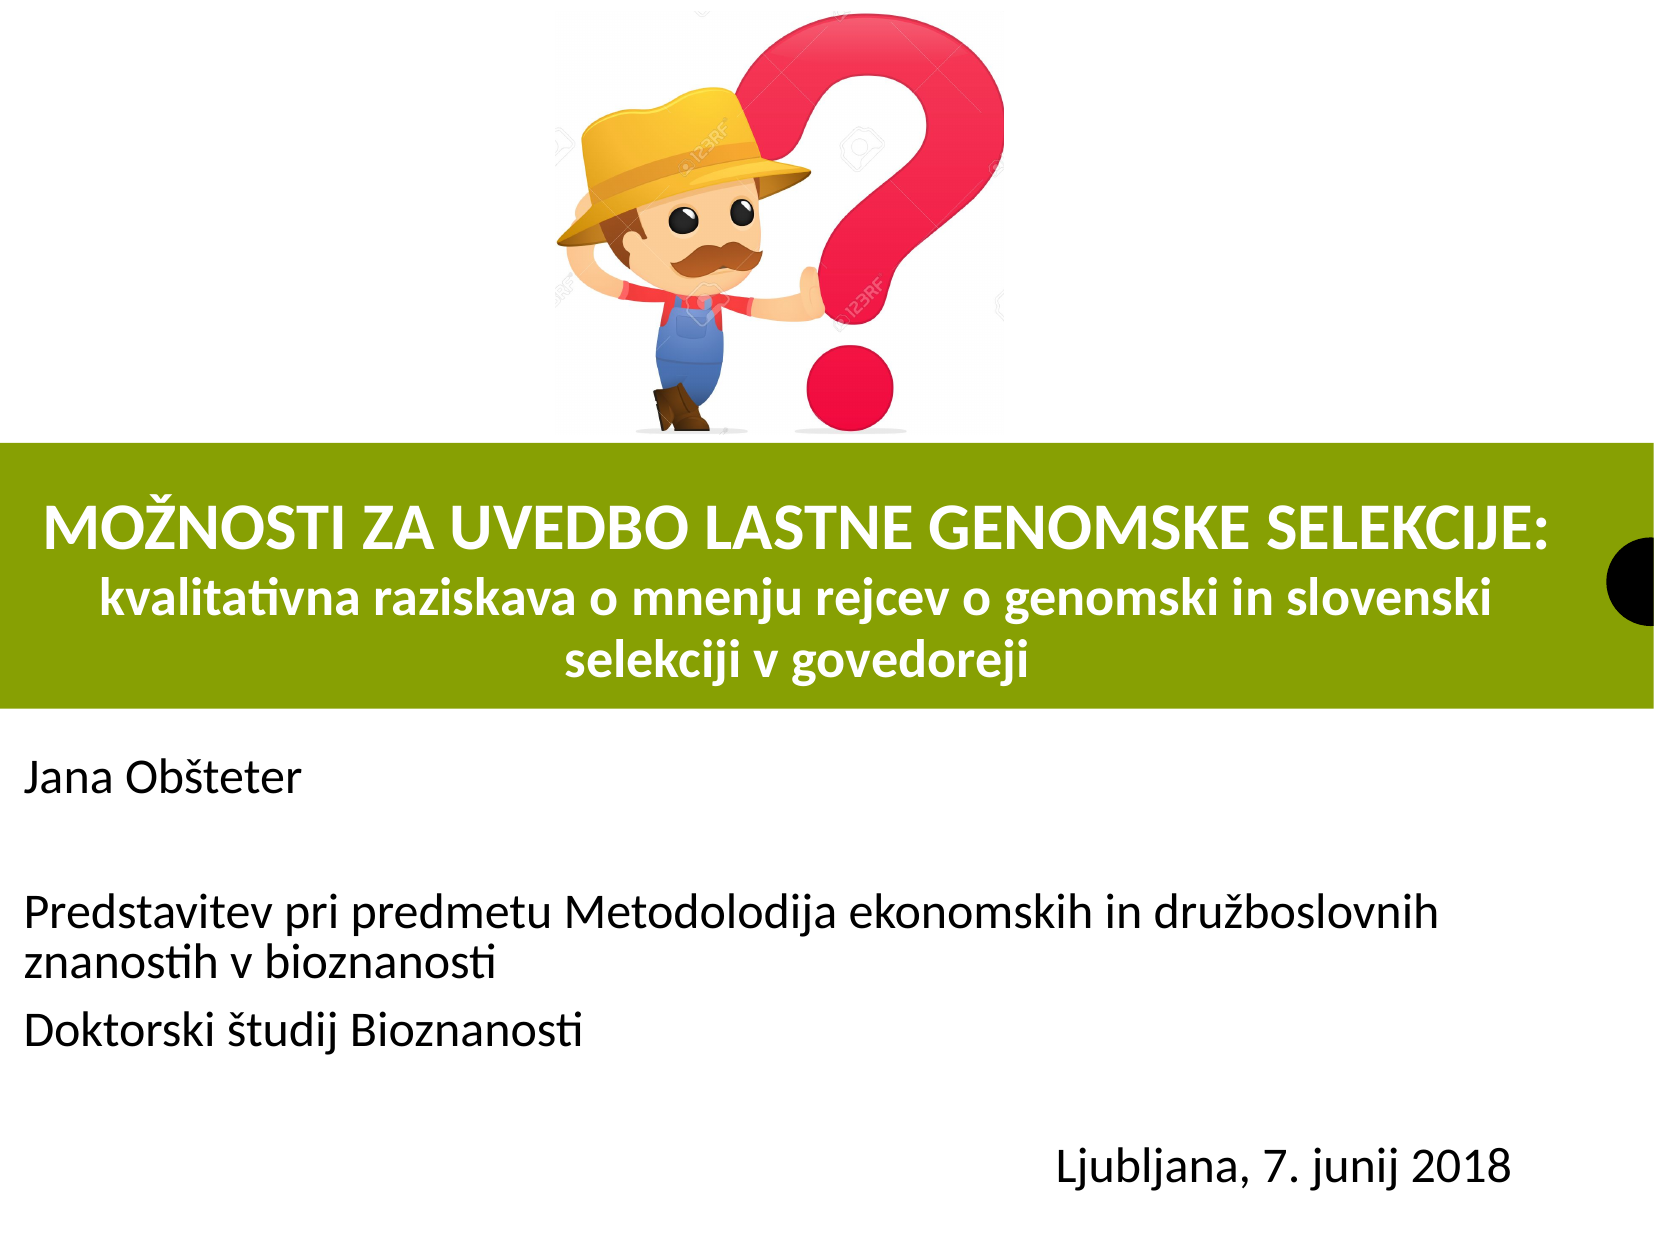

# MOŽNOSTI ZA UVEDBO LASTNE GENOMSKE SELEKCIJE: kvalitativna raziskava o mnenju rejcev o genomski in slovenski selekciji v govedoreji
Jana Obšteter
Predstavitev pri predmetu Metodolodija ekonomskih in družboslovnih znanostih v bioznanosti
Doktorski študij Bioznanosti
Ljubljana, 7. junij 2018